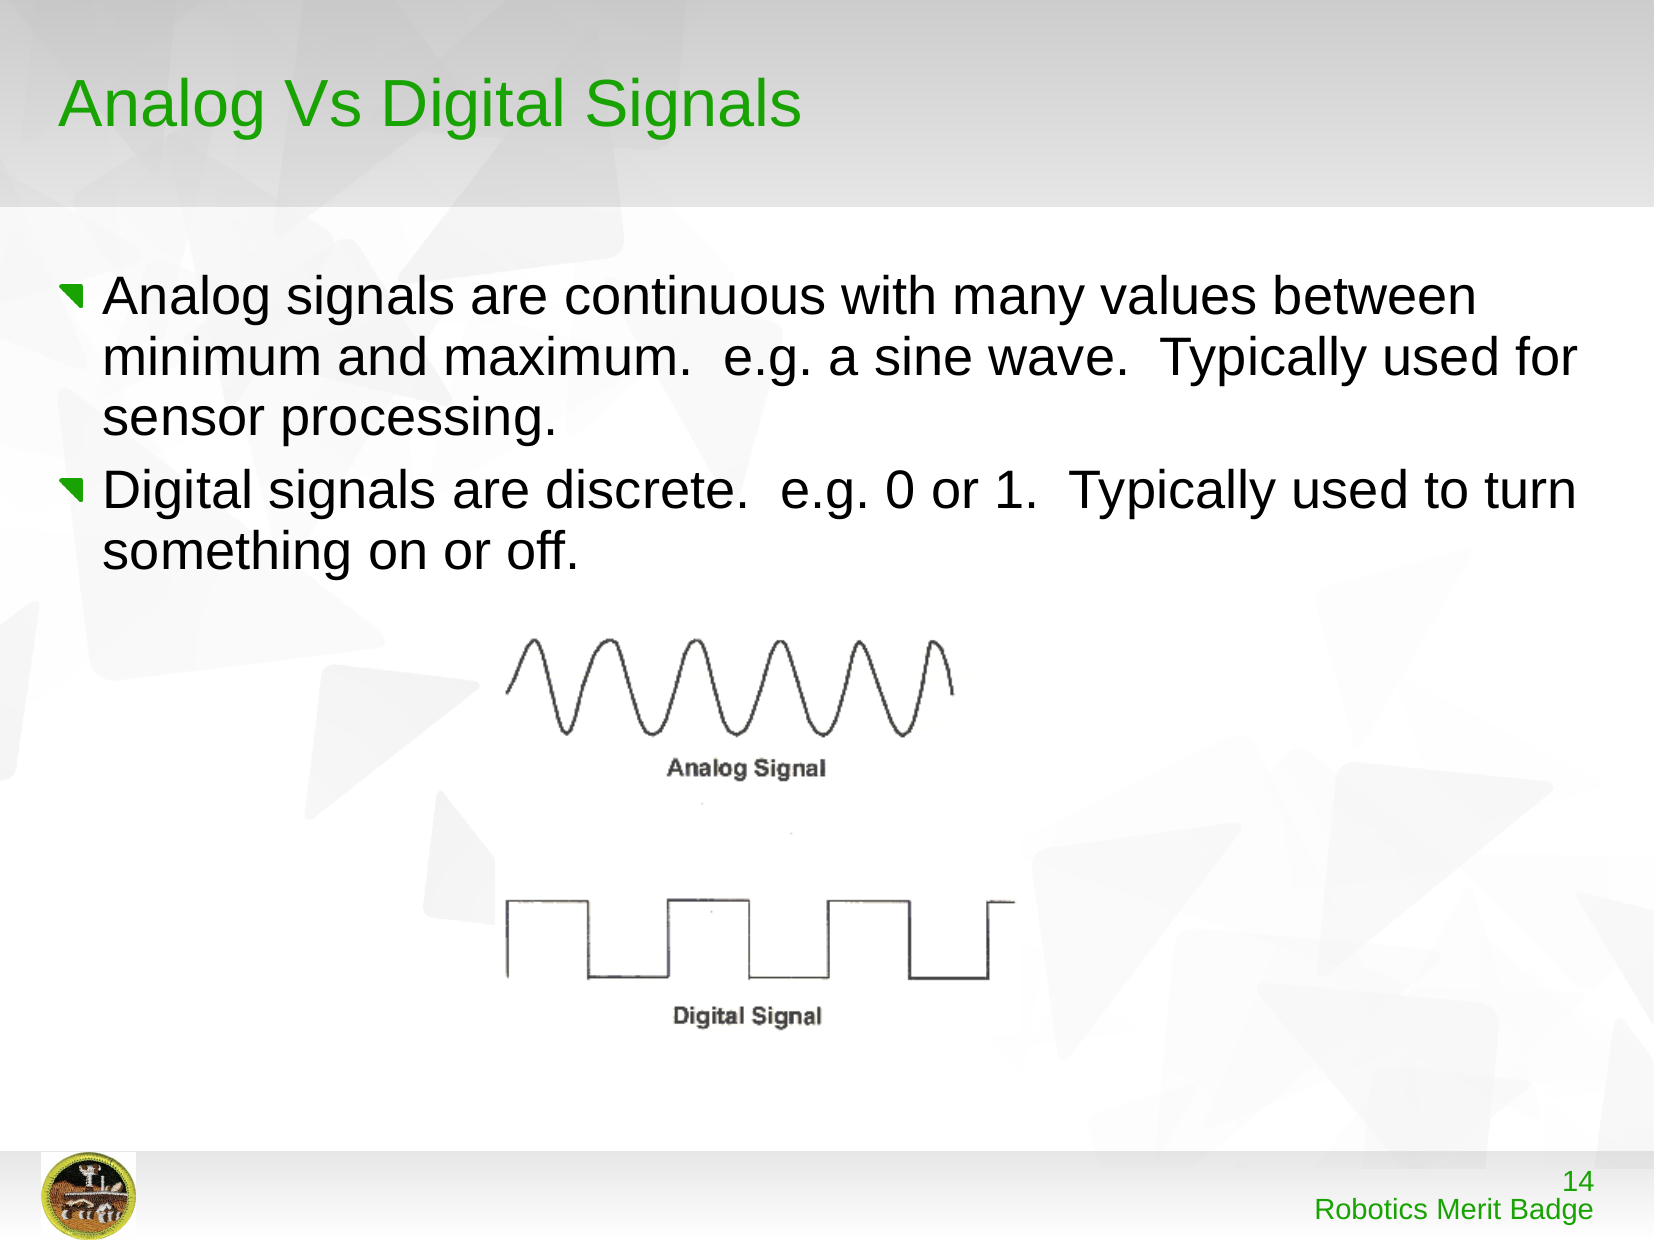

# Analog Vs Digital Signals
Analog signals are continuous with many values between minimum and maximum. e.g. a sine wave. Typically used for sensor processing.
Digital signals are discrete. e.g. 0 or 1. Typically used to turn something on or off.
14
Robotics Merit Badge